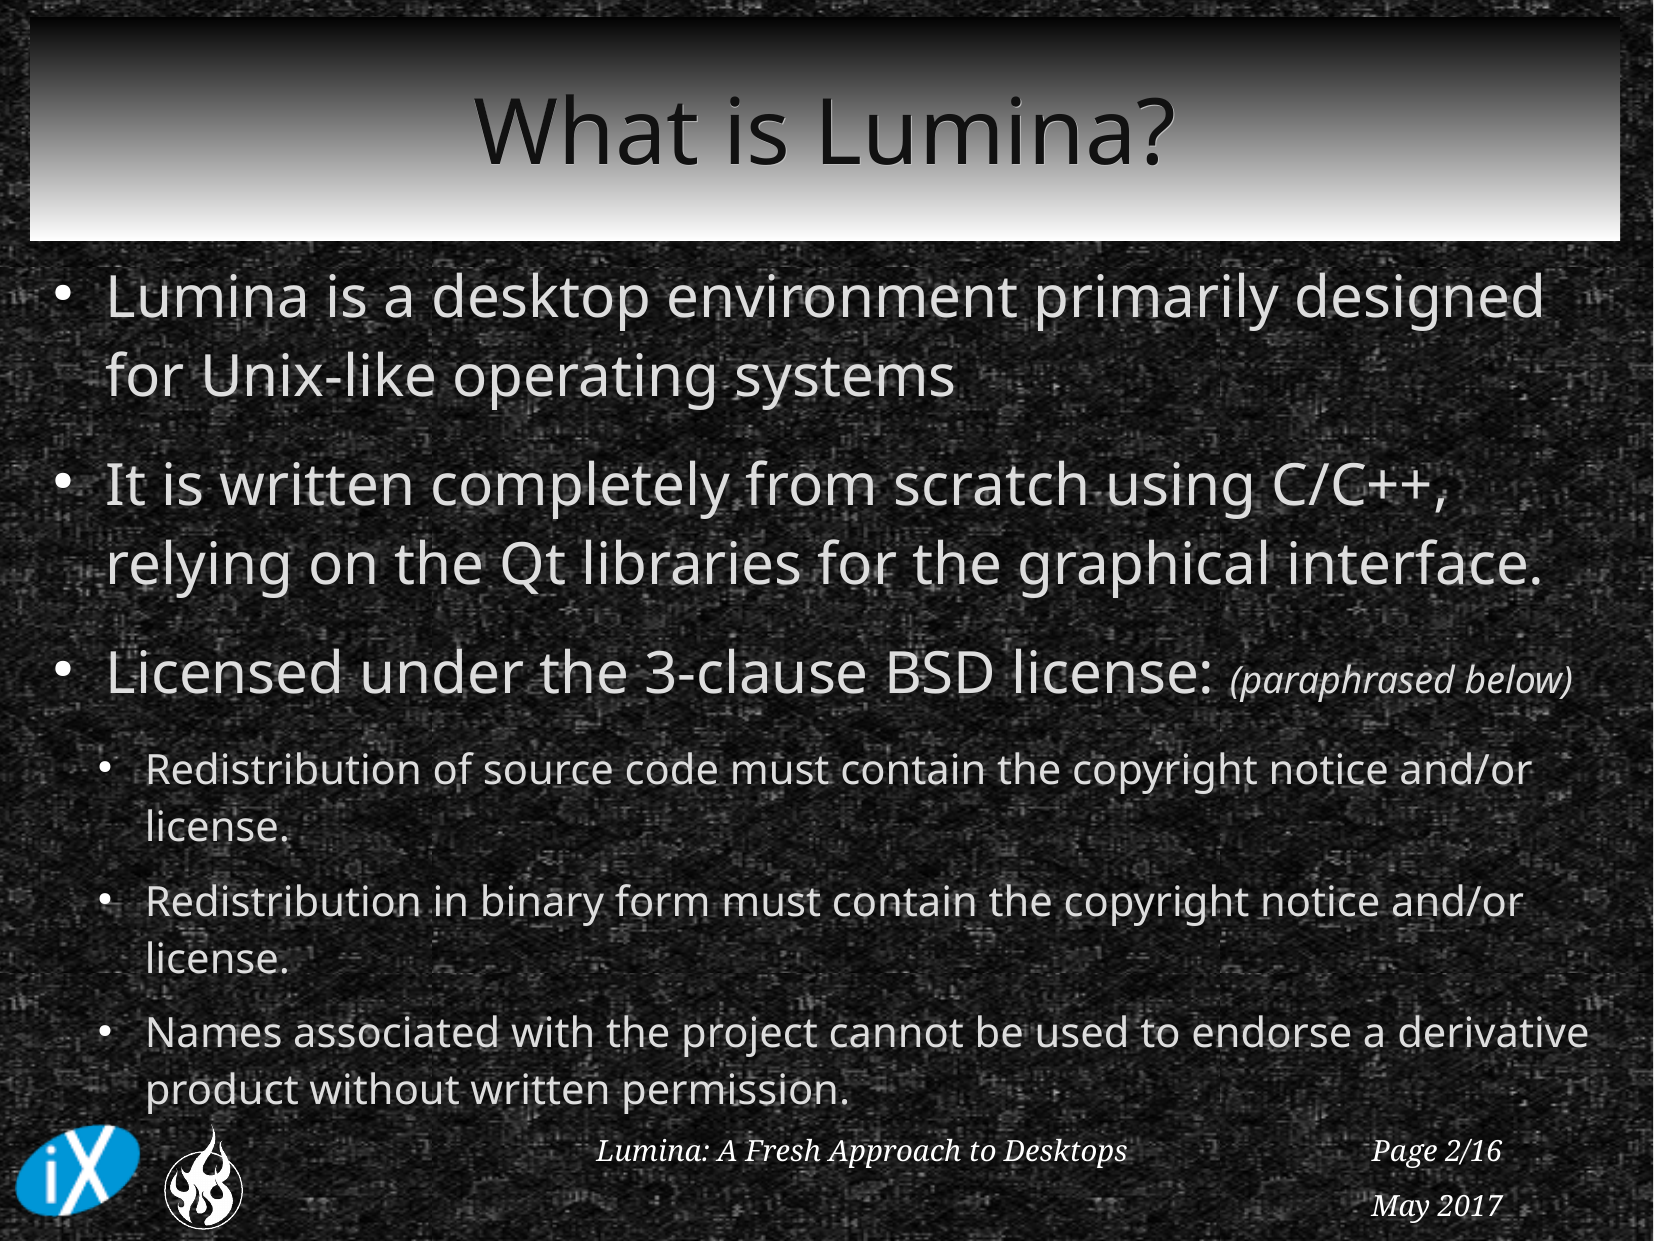

# What is Lumina?
Lumina is a desktop environment primarily designed for Unix-like operating systems
It is written completely from scratch using C/C++, relying on the Qt libraries for the graphical interface.
Licensed under the 3-clause BSD license: (paraphrased below)
Redistribution of source code must contain the copyright notice and/or license.
Redistribution in binary form must contain the copyright notice and/or license.
Names associated with the project cannot be used to endorse a derivative product without written permission.
Lumina: A Fresh Approach to Desktops
2
May 2017